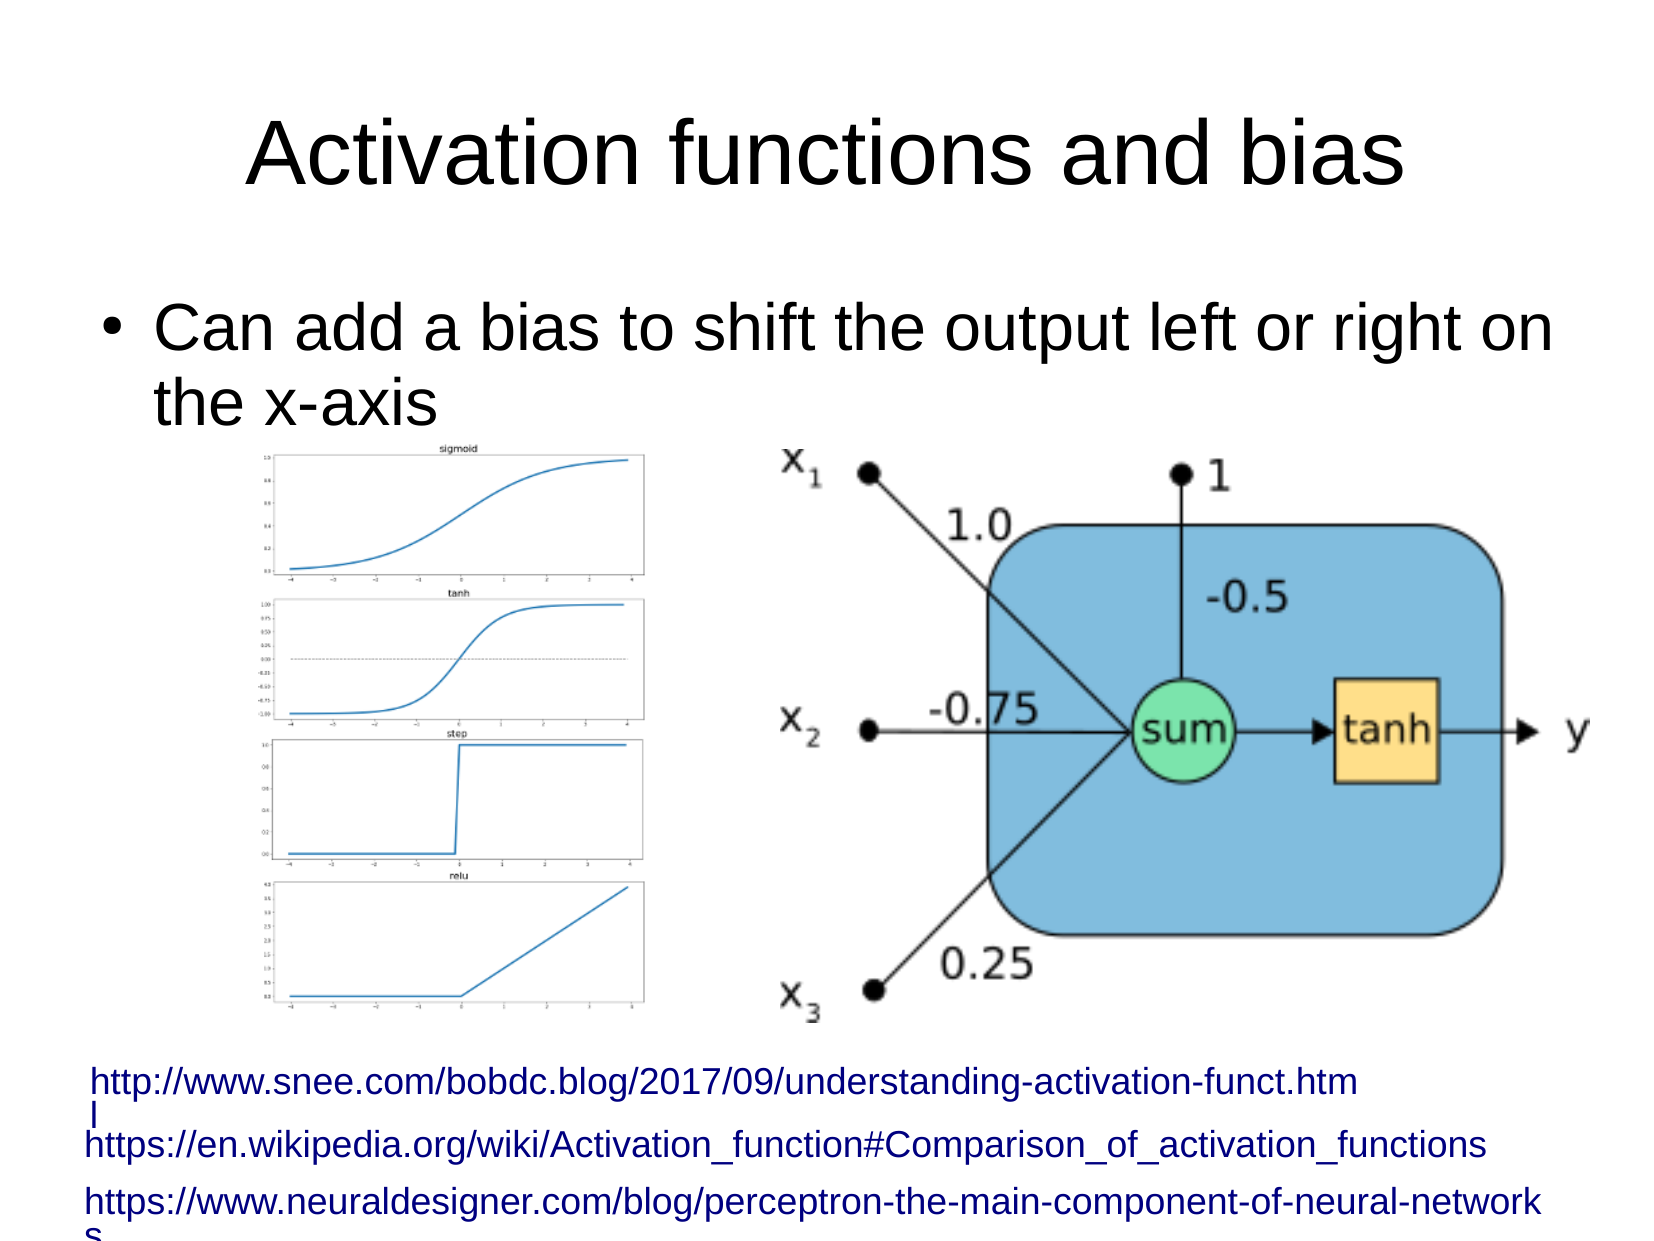

# Activation functions and bias
Can add a bias to shift the output left or right on the x-axis
http://www.snee.com/bobdc.blog/2017/09/understanding-activation-funct.html
https://en.wikipedia.org/wiki/Activation_function#Comparison_of_activation_functions
https://www.neuraldesigner.com/blog/perceptron-the-main-component-of-neural-networks